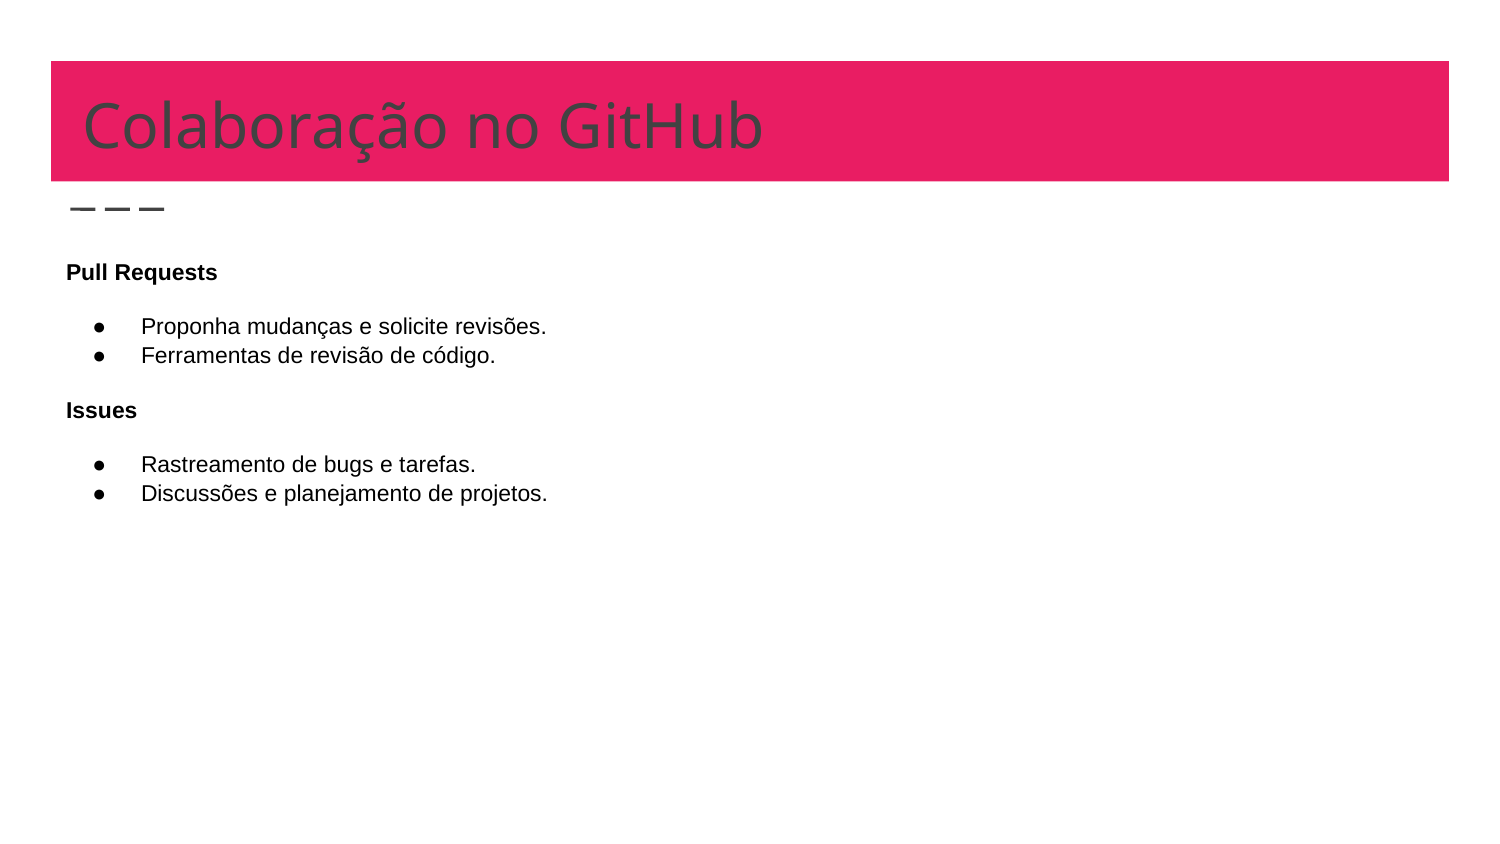

# Colaboração no GitHub
Pull Requests
Proponha mudanças e solicite revisões.
Ferramentas de revisão de código.
Issues
Rastreamento de bugs e tarefas.
Discussões e planejamento de projetos.